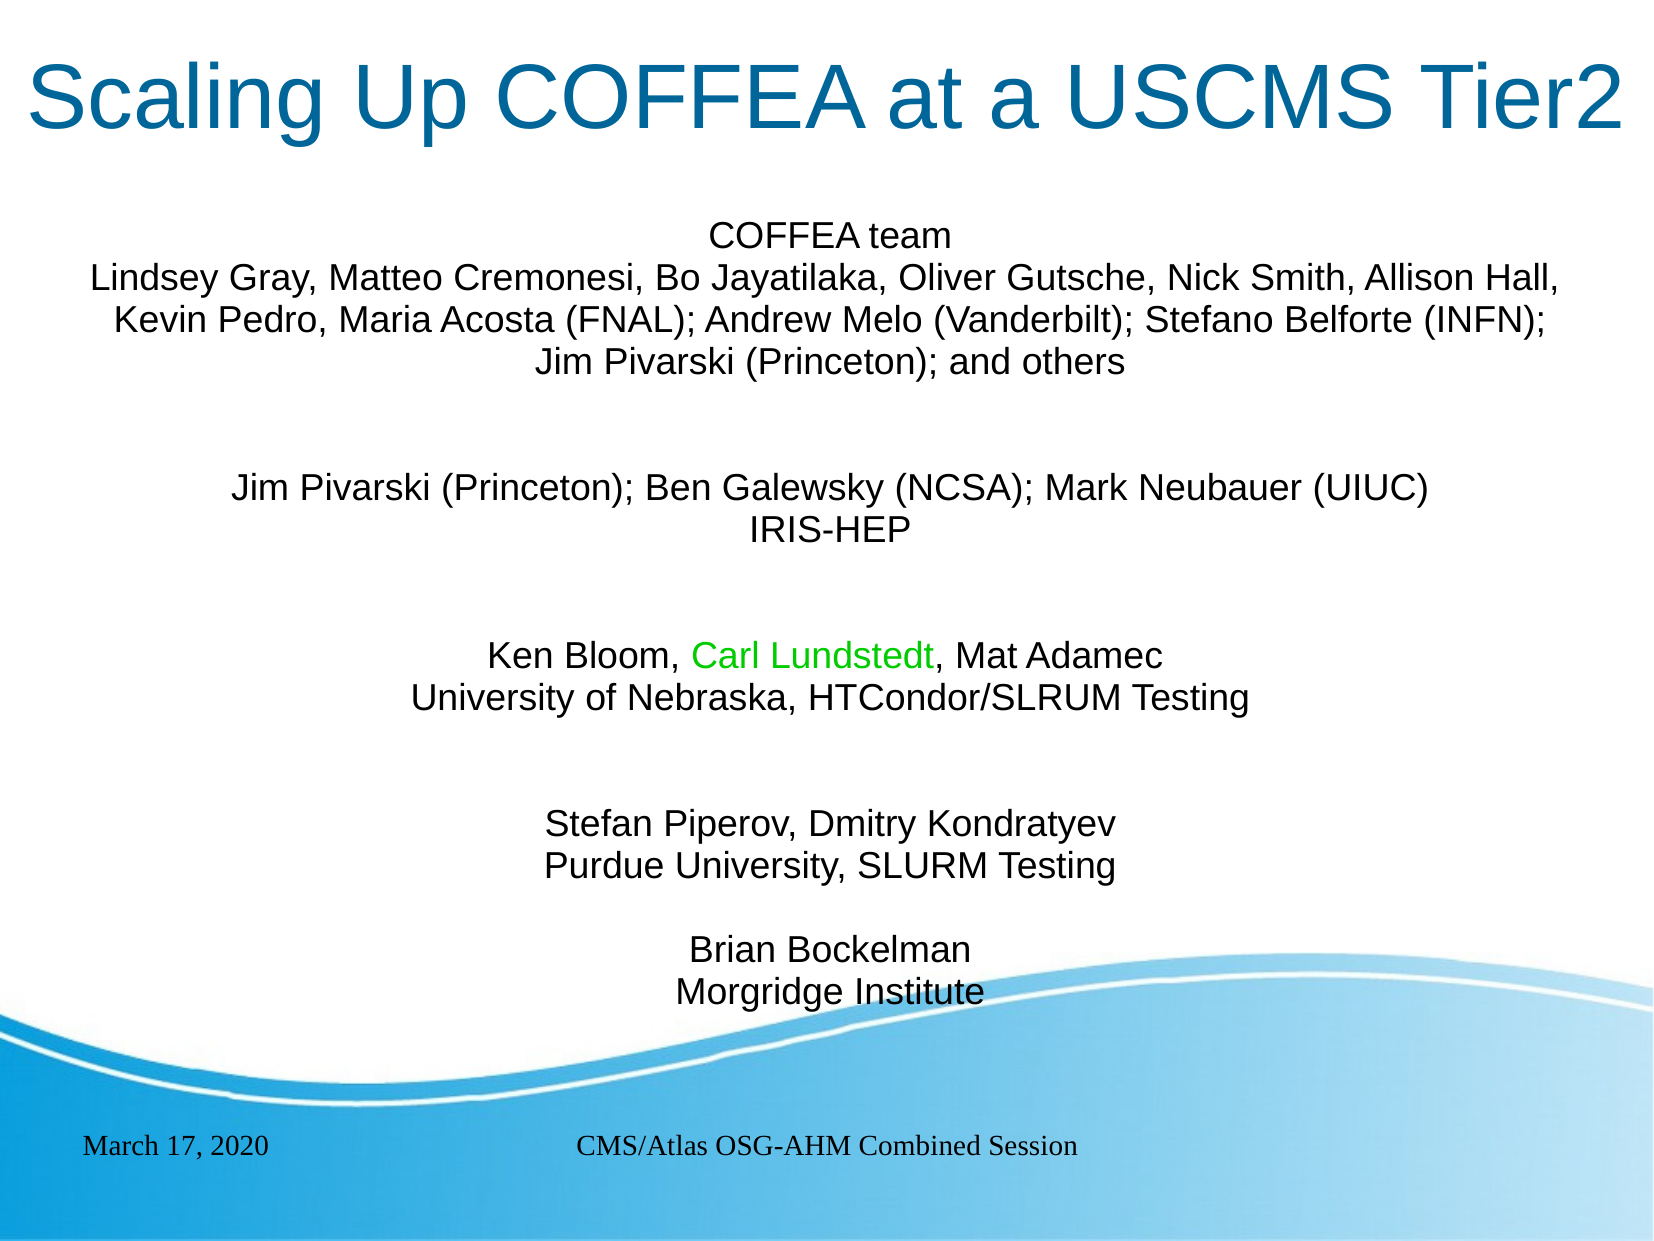

# Scaling Up COFFEA at a USCMS Tier2
COFFEA team
Lindsey Gray, Matteo Cremonesi, Bo Jayatilaka, Oliver Gutsche, Nick Smith, Allison Hall,
Kevin Pedro, Maria Acosta (FNAL); Andrew Melo (Vanderbilt); Stefano Belforte (INFN);
Jim Pivarski (Princeton); and others
Jim Pivarski (Princeton); Ben Galewsky (NCSA); Mark Neubauer (UIUC)
IRIS-HEP
Ken Bloom, Carl Lundstedt, Mat Adamec
University of Nebraska, HTCondor/SLRUM Testing
Stefan Piperov, Dmitry Kondratyev
Purdue University, SLURM Testing
Brian Bockelman
Morgridge Institute
March 17, 2020
CMS/Atlas OSG-AHM Combined Session